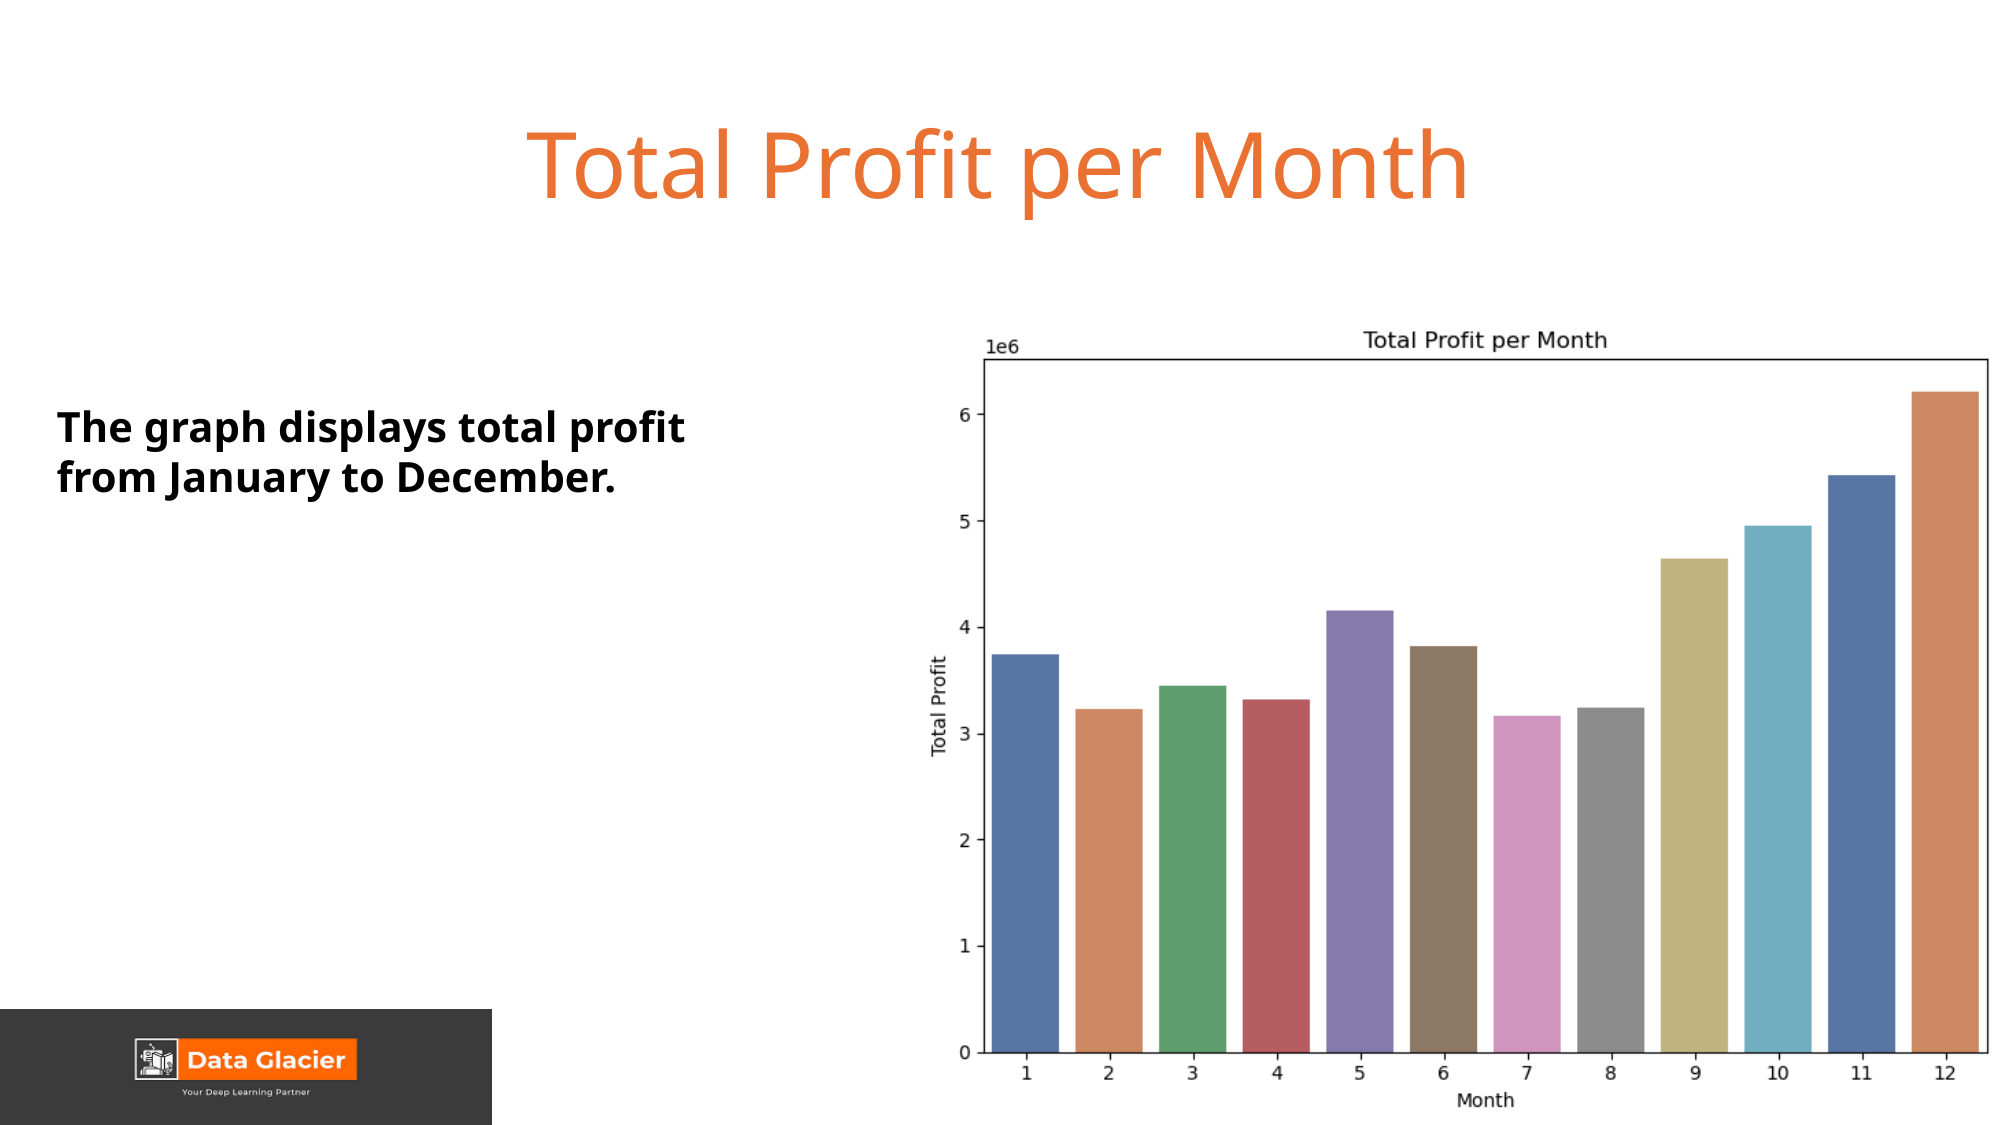

# Total Profit per Month
The graph displays total profit from January to December.